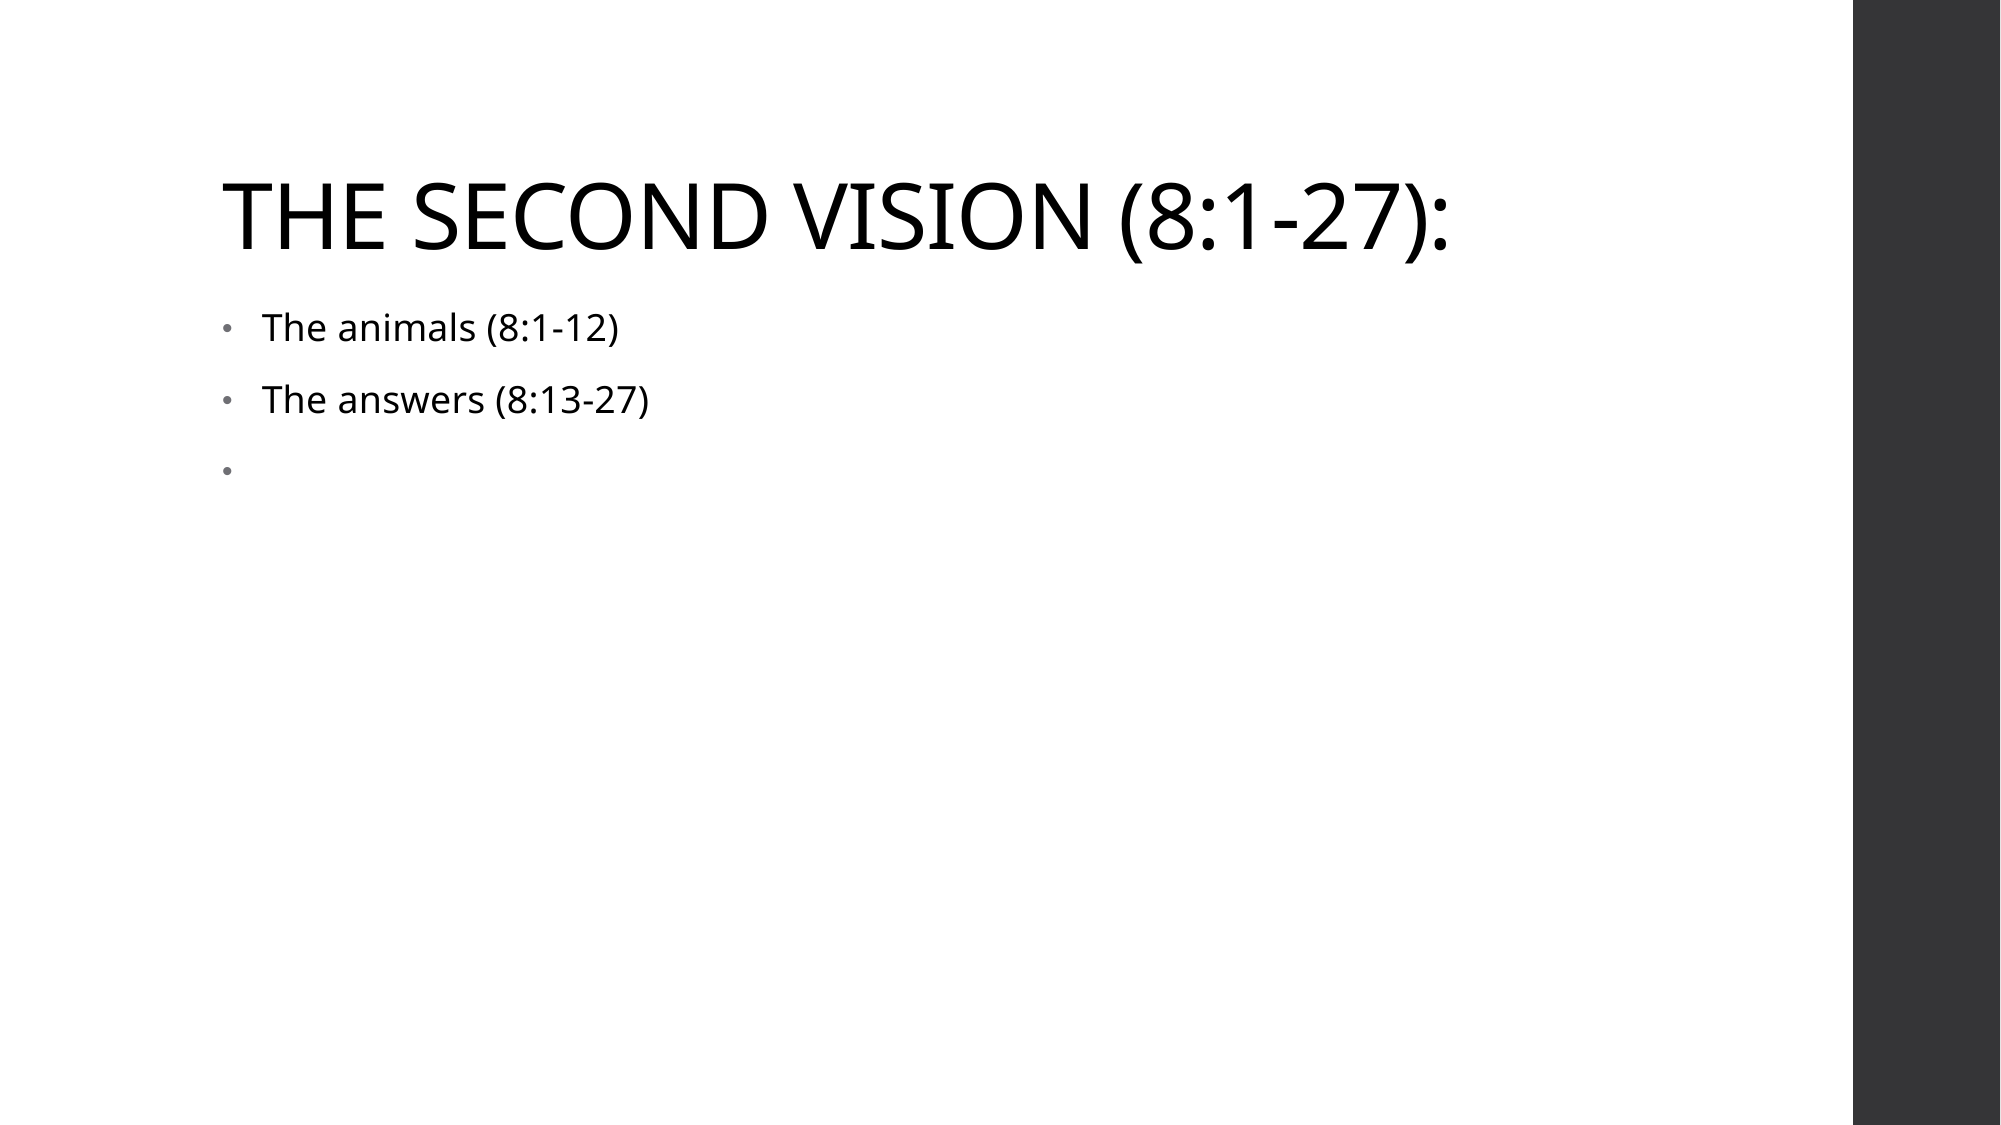

# THE SECOND VISION (8:1-27):
 The animals (8:1-12)
 The answers (8:13-27)